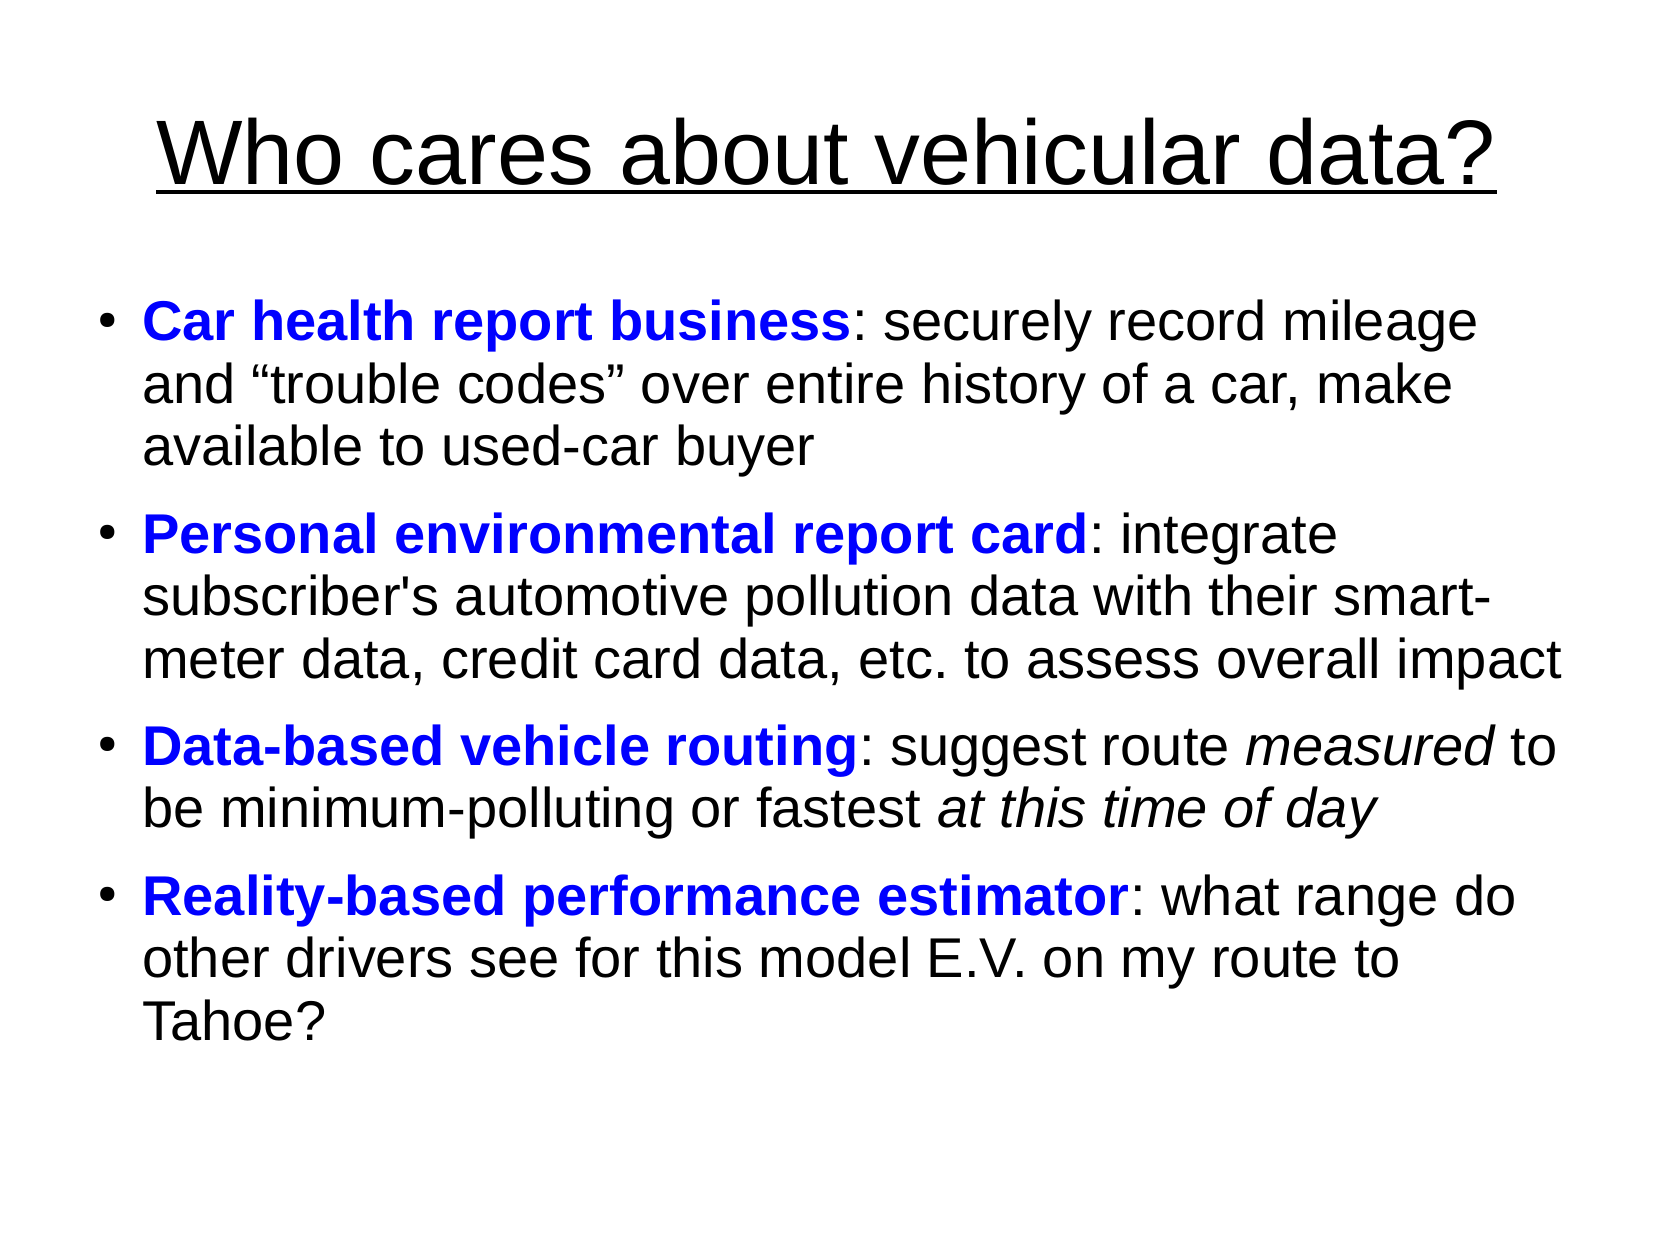

# Who cares about vehicular data?
Car health report business: securely record mileage and “trouble codes” over entire history of a car, make available to used-car buyer
Personal environmental report card: integrate subscriber's automotive pollution data with their smart-meter data, credit card data, etc. to assess overall impact
Data-based vehicle routing: suggest route measured to be minimum-polluting or fastest at this time of day
Reality-based performance estimator: what range do other drivers see for this model E.V. on my route to Tahoe?